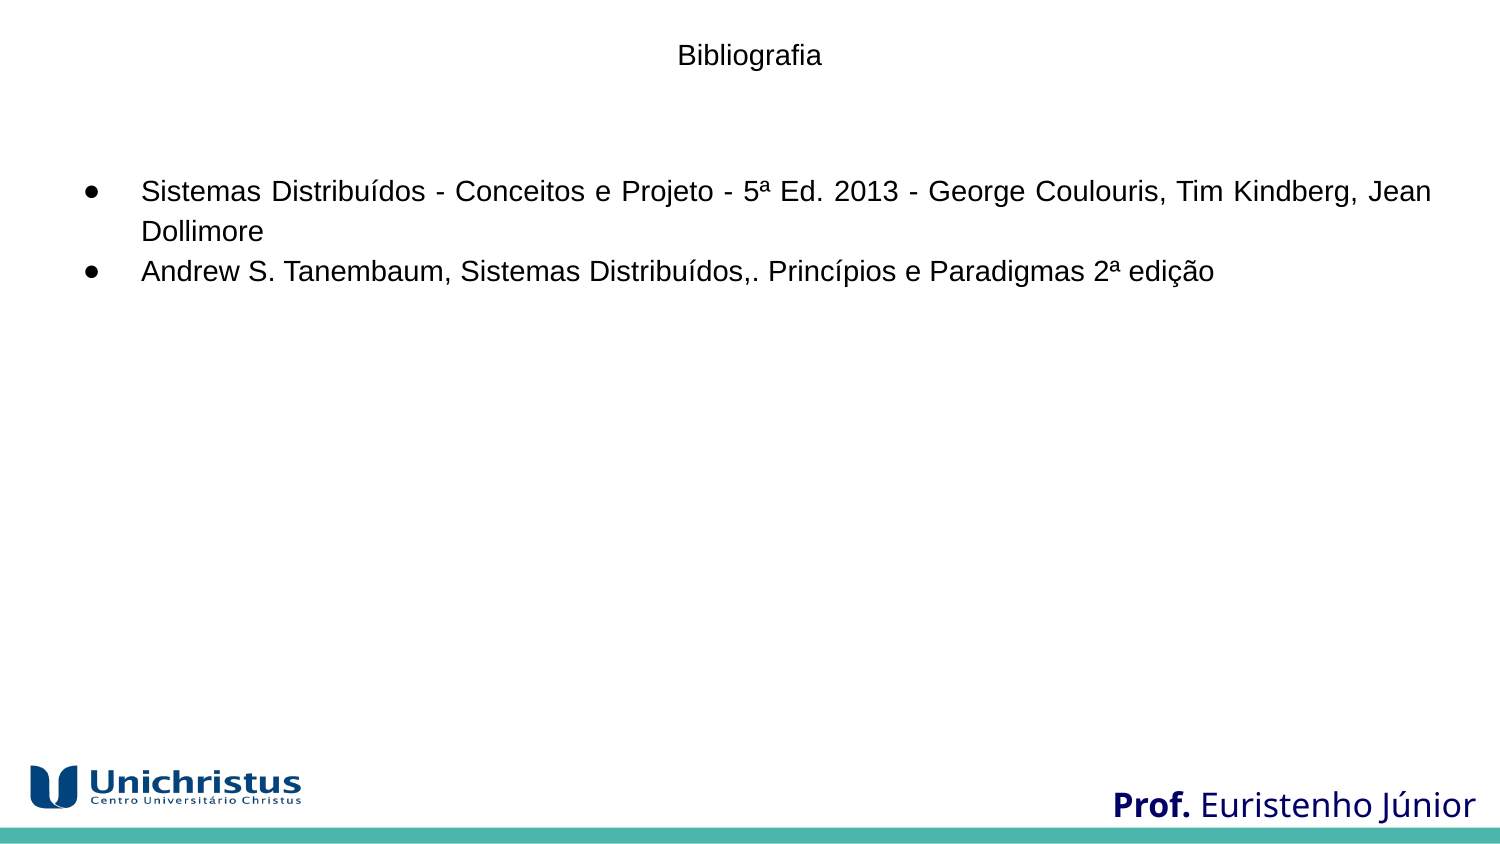

# Bibliografia
Sistemas Distribuídos - Conceitos e Projeto - 5ª Ed. 2013 - George Coulouris, Tim Kindberg, Jean Dollimore
Andrew S. Tanembaum, Sistemas Distribuídos,. Princípios e Paradigmas 2ª edição
Prof. Euristenho Júnior